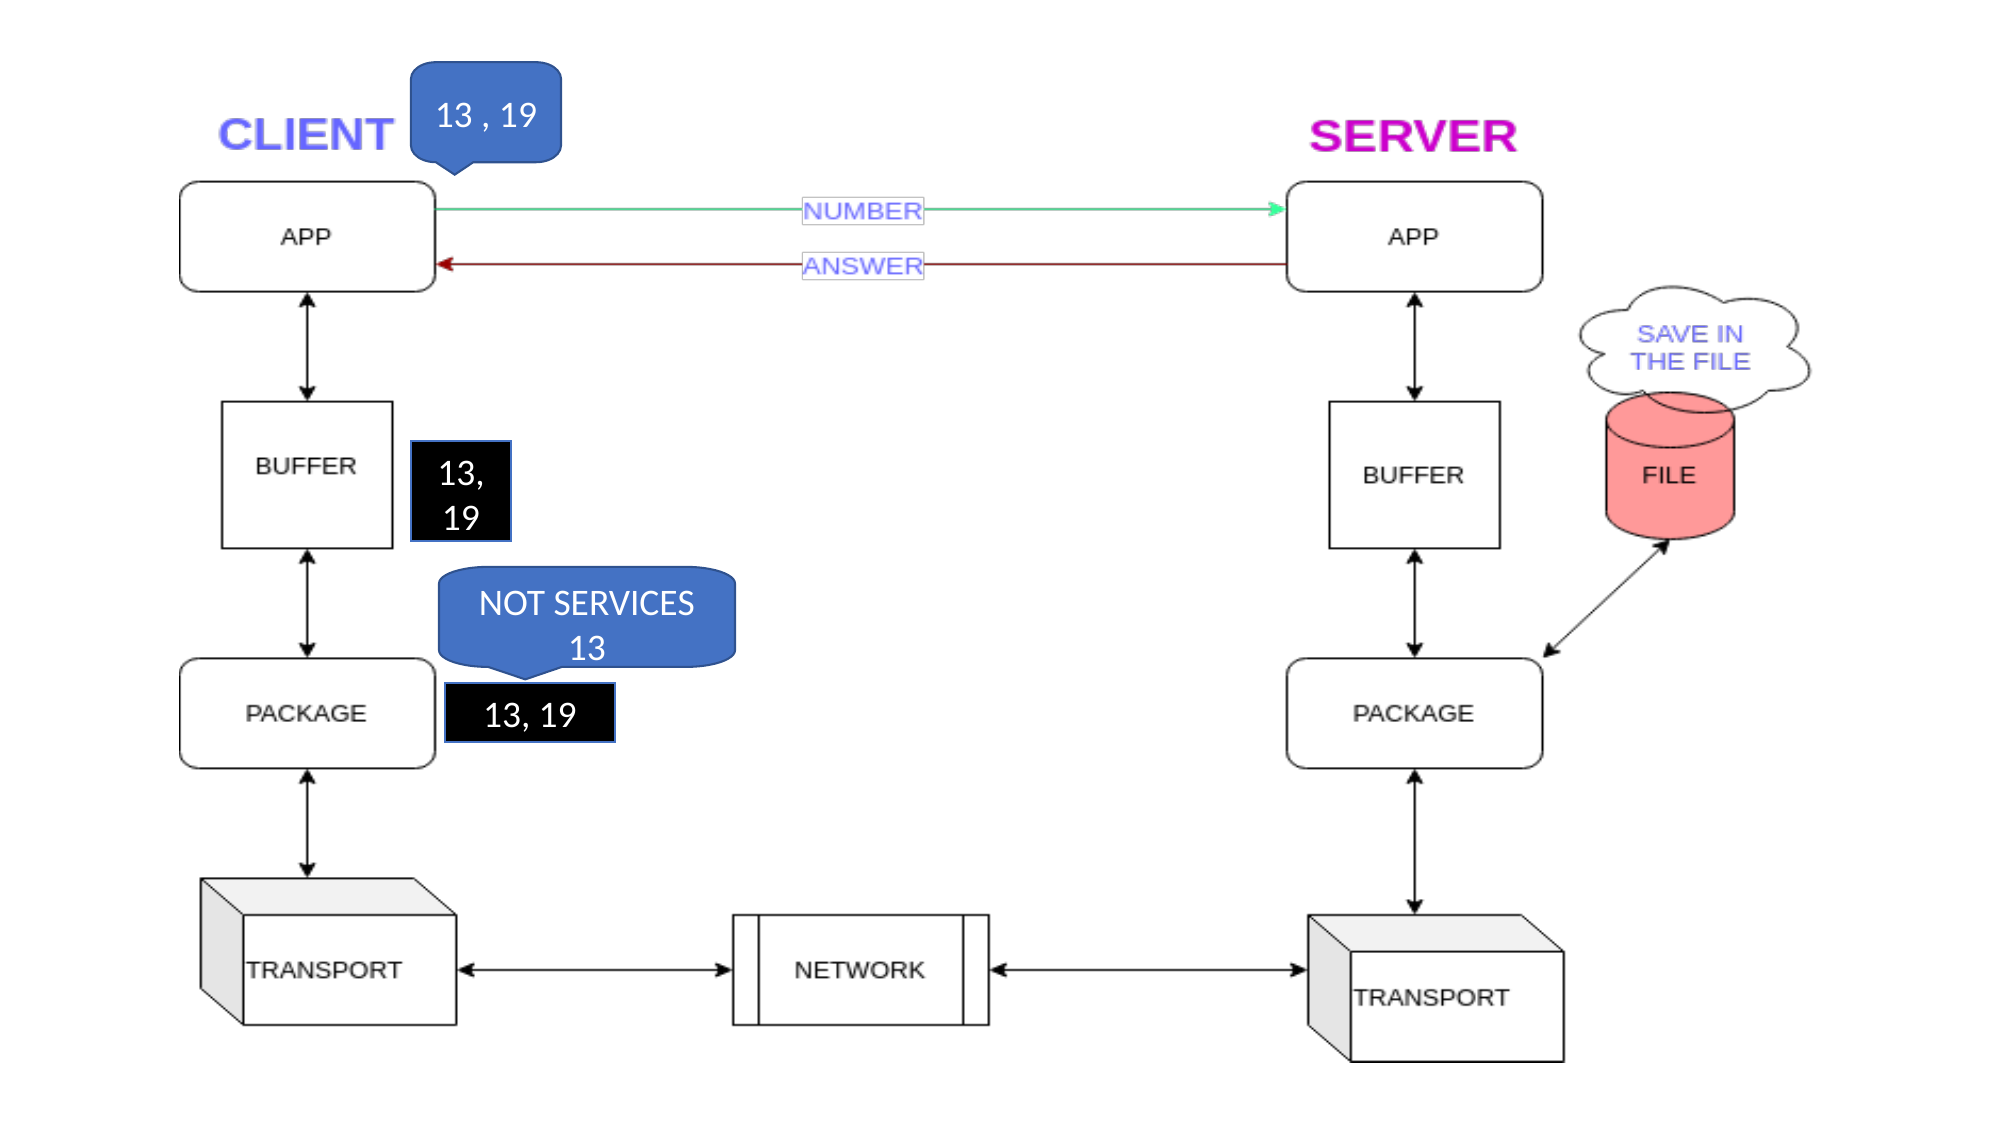

13 , 19
13, 19
NOT SERVICES 13
13, 19